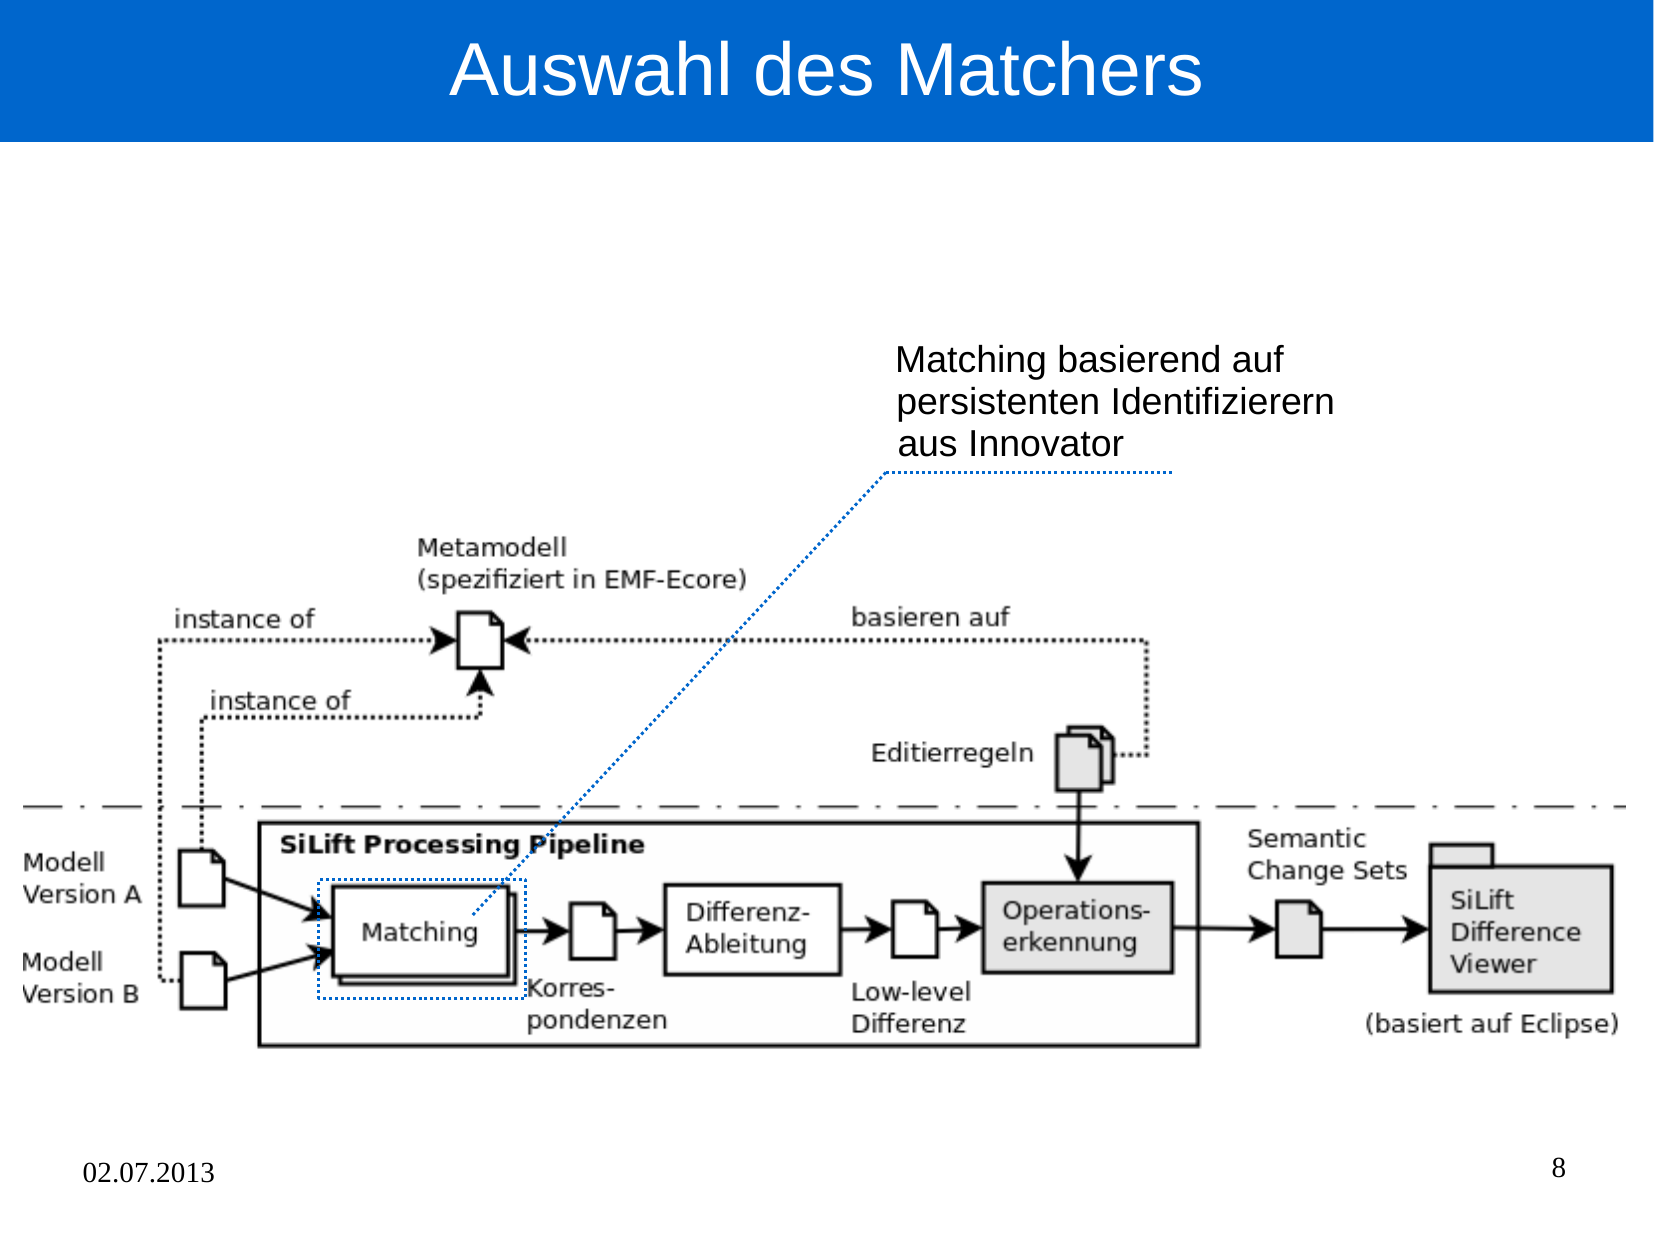

# Auswahl des Matchers
Matching basierend auf
 persistenten Identifizierern
aus Innovator
8
02.07.2013